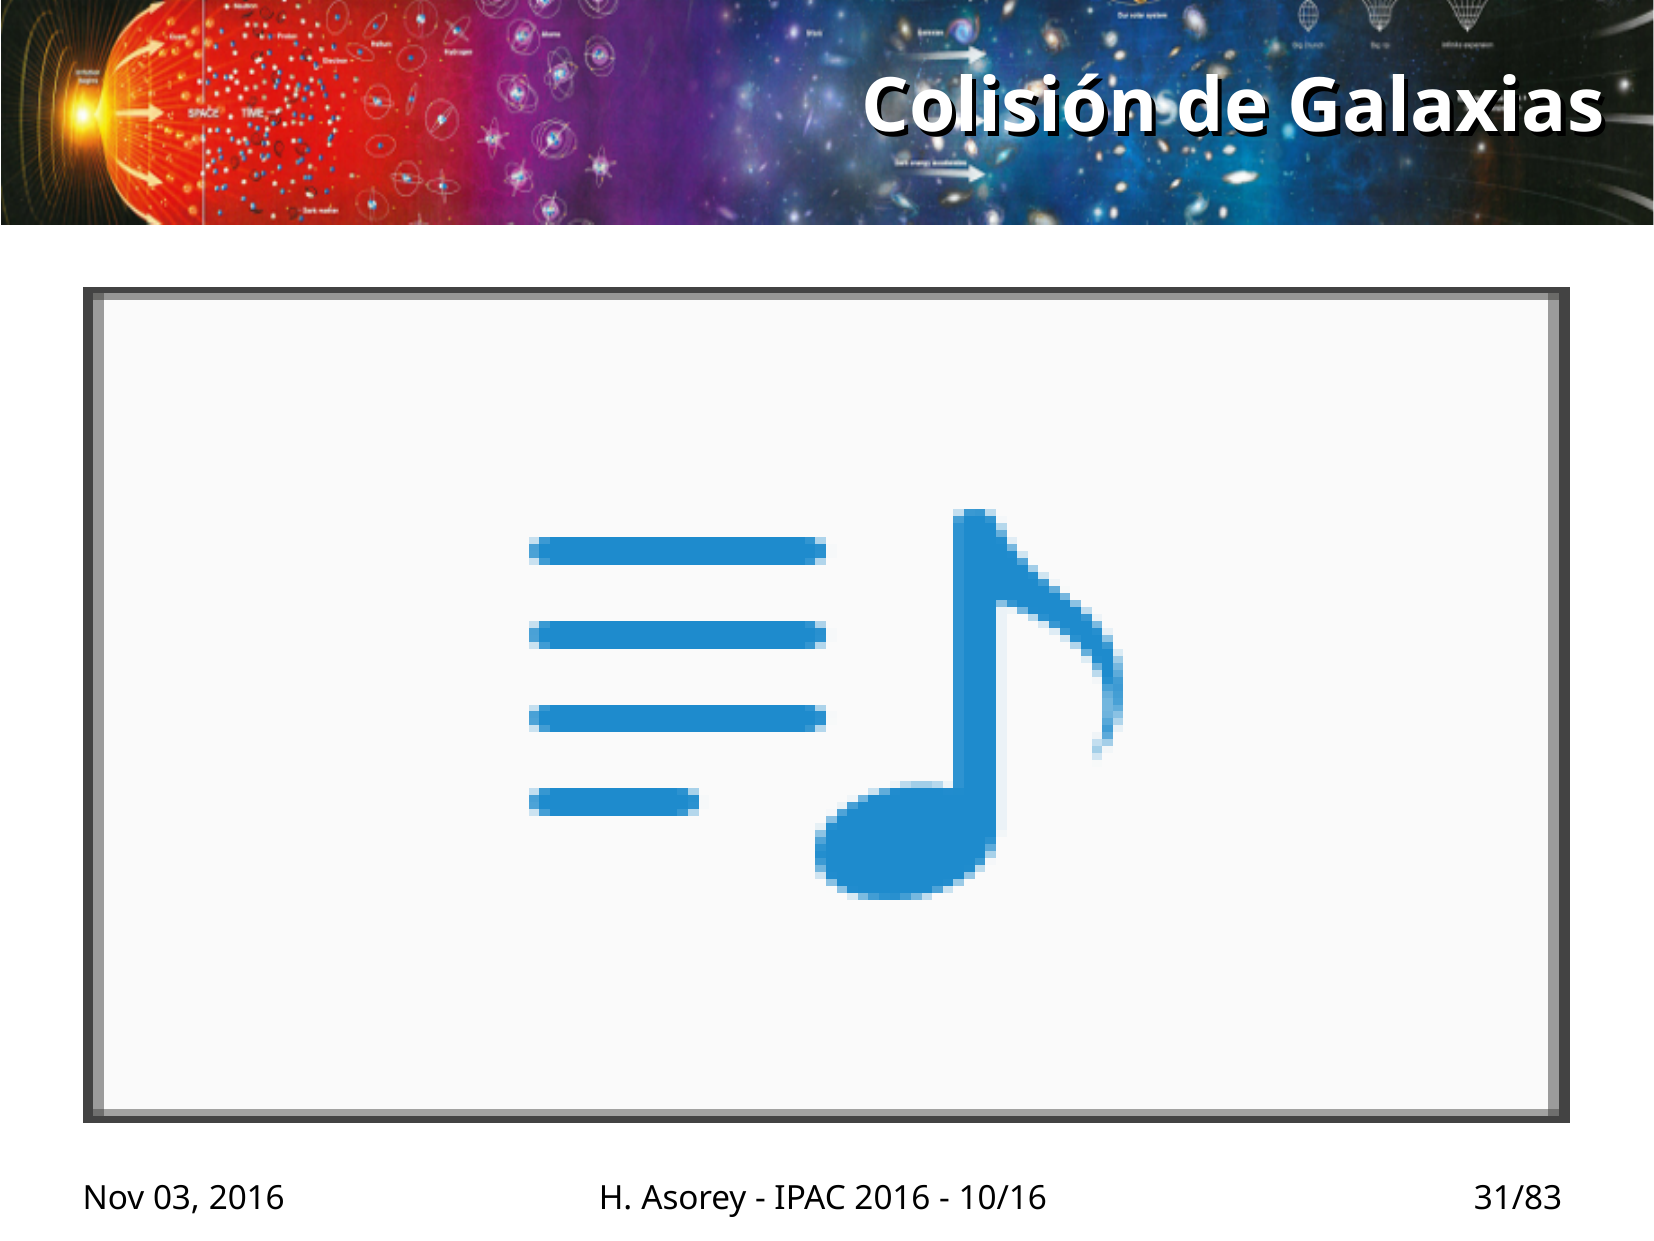

# Colisión de Galaxias
Nov 03, 2016
H. Asorey - IPAC 2016 - 10/16
31